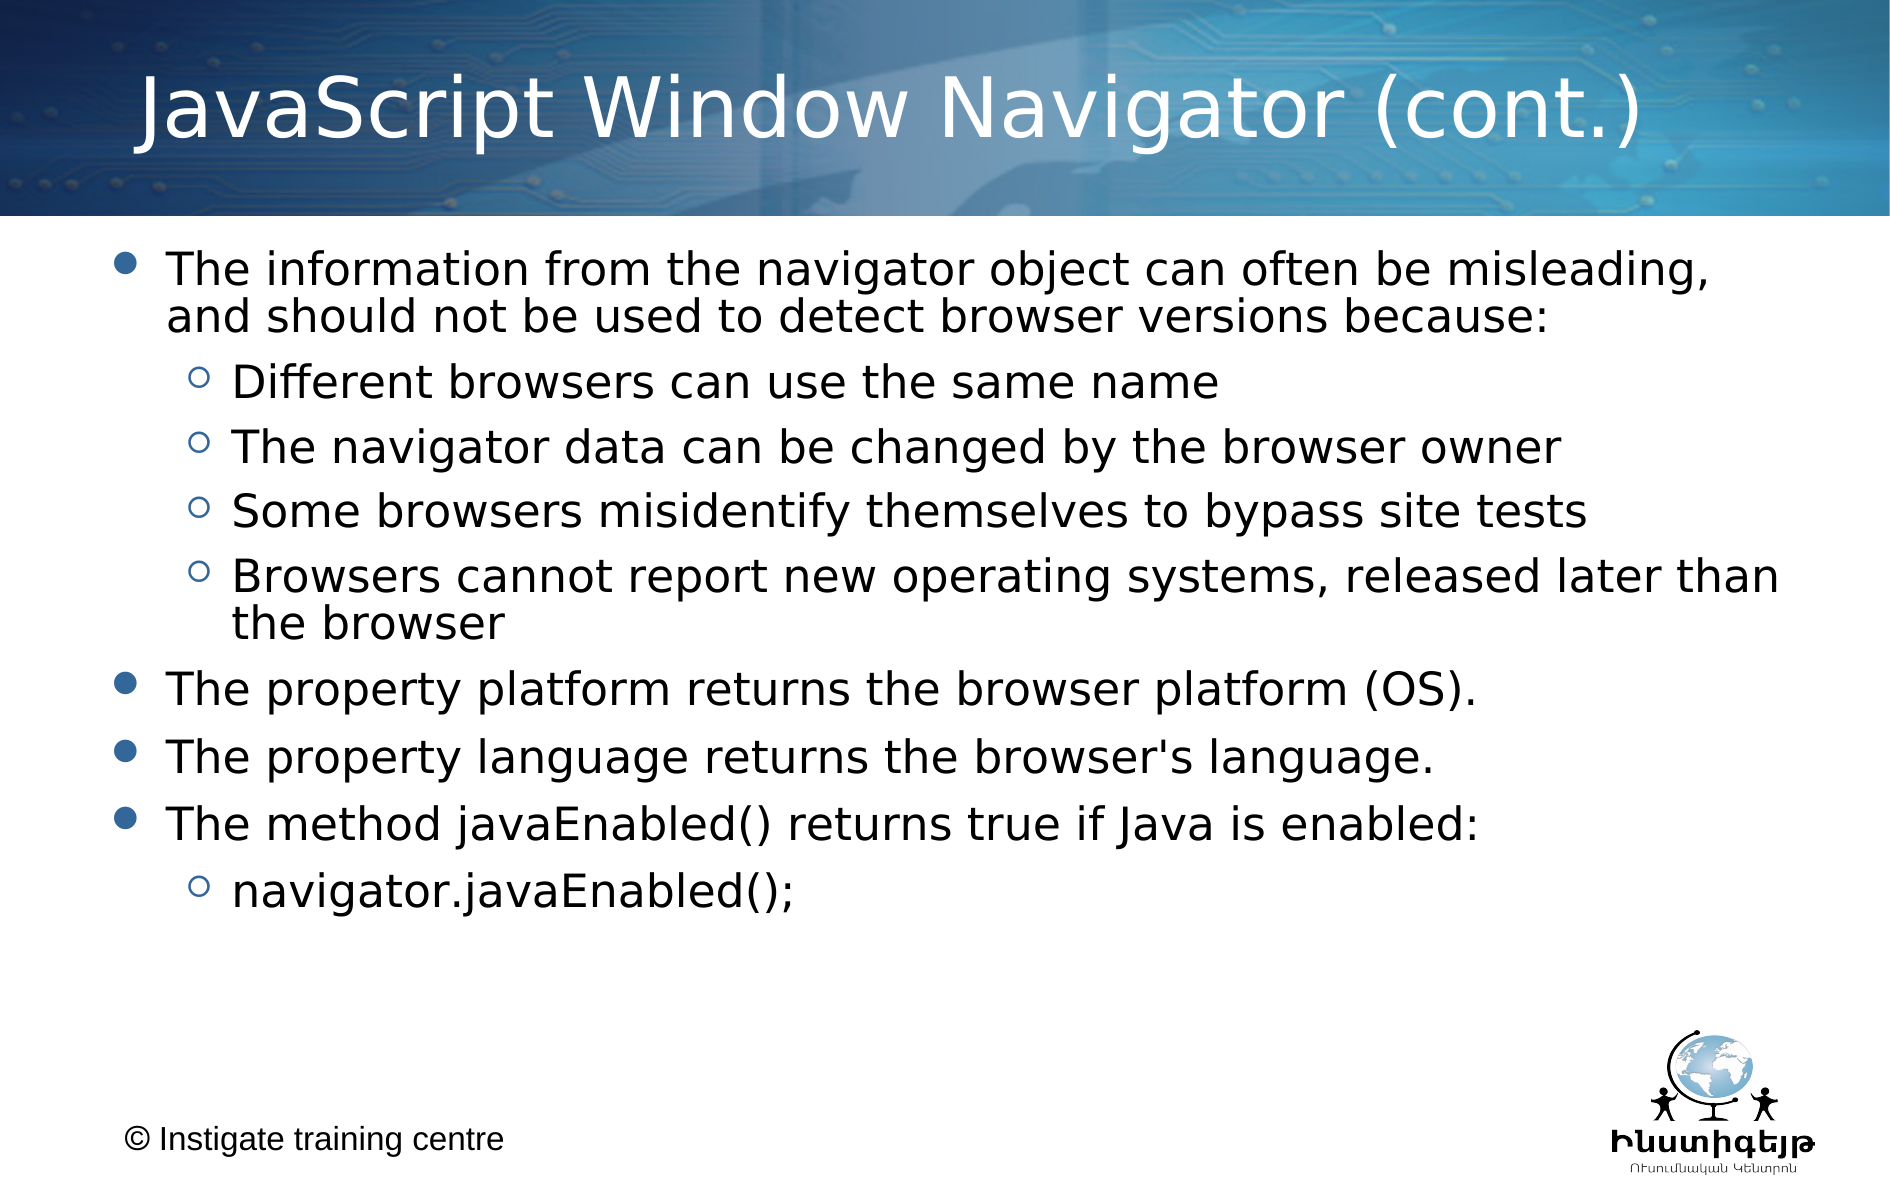

JavaScript Window Navigator (cont.)
# The information from the navigator object can often be misleading, and should not be used to detect browser versions because:
Different browsers can use the same name
The navigator data can be changed by the browser owner
Some browsers misidentify themselves to bypass site tests
Browsers cannot report new operating systems, released later than the browser
The property platform returns the browser platform (OS).
The property language returns the browser's language.
The method javaEnabled() returns true if Java is enabled:
navigator.javaEnabled();